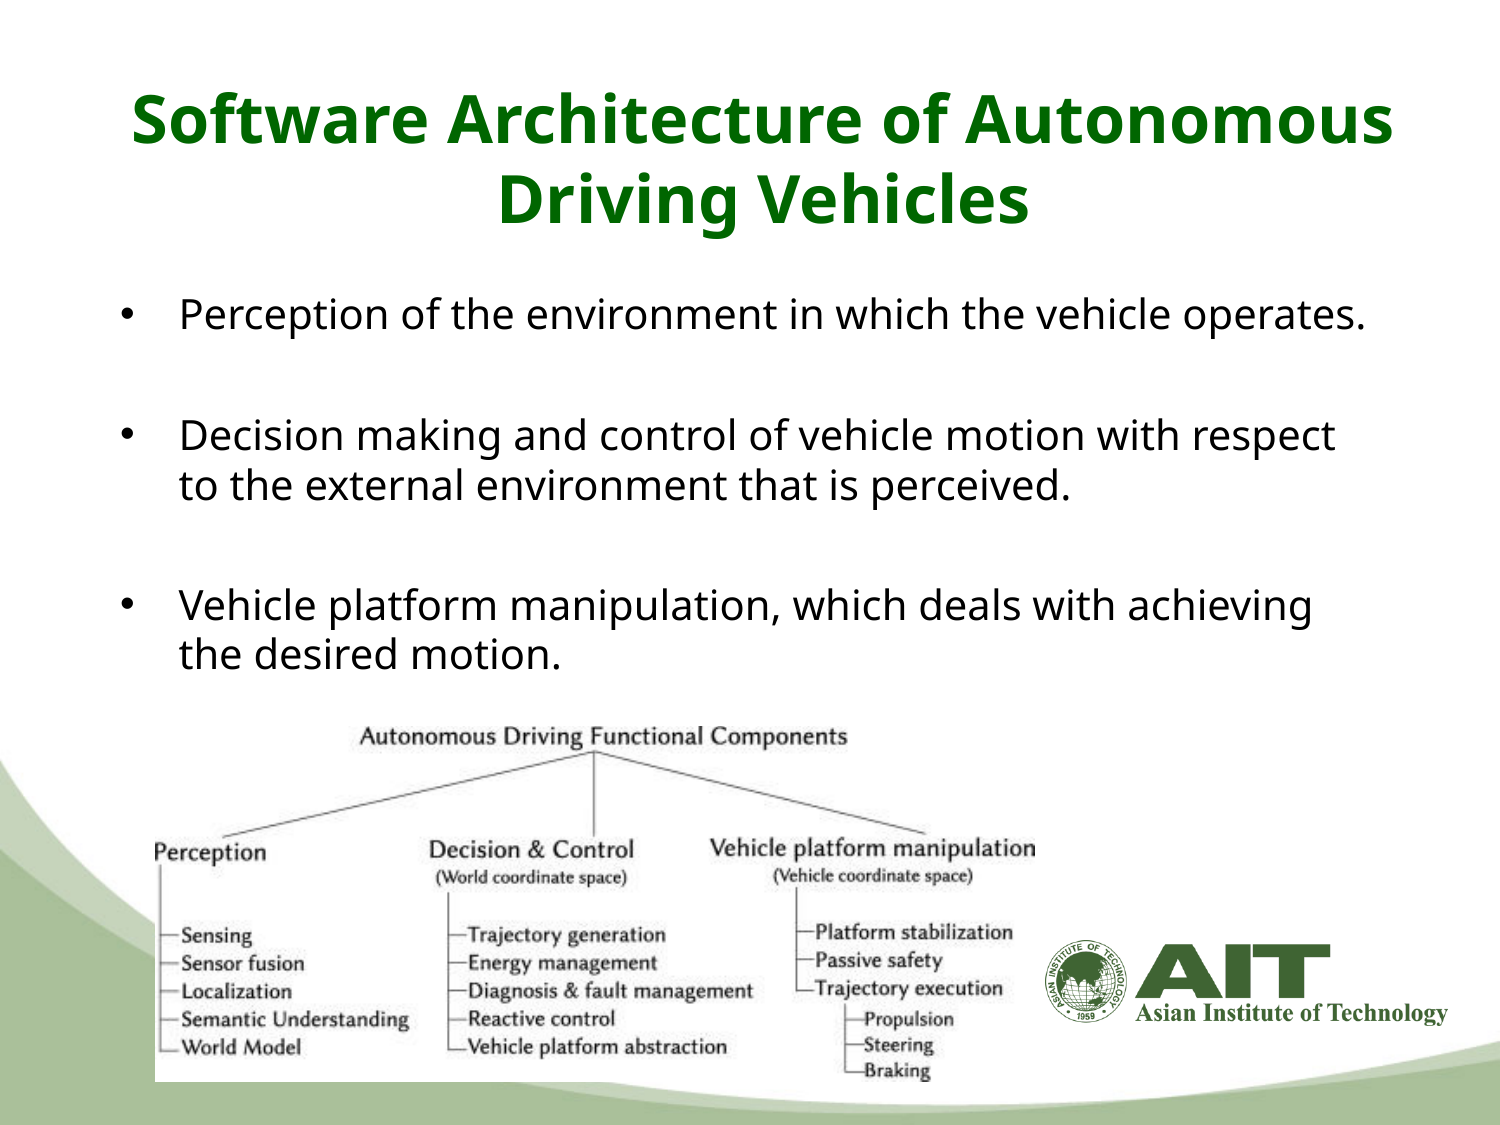

# Software Architecture of Autonomous Driving Vehicles
Perception of the environment in which the vehicle operates.
Decision making and control of vehicle motion with respect to the external environment that is perceived.
Vehicle platform manipulation, which deals with achieving the desired motion.